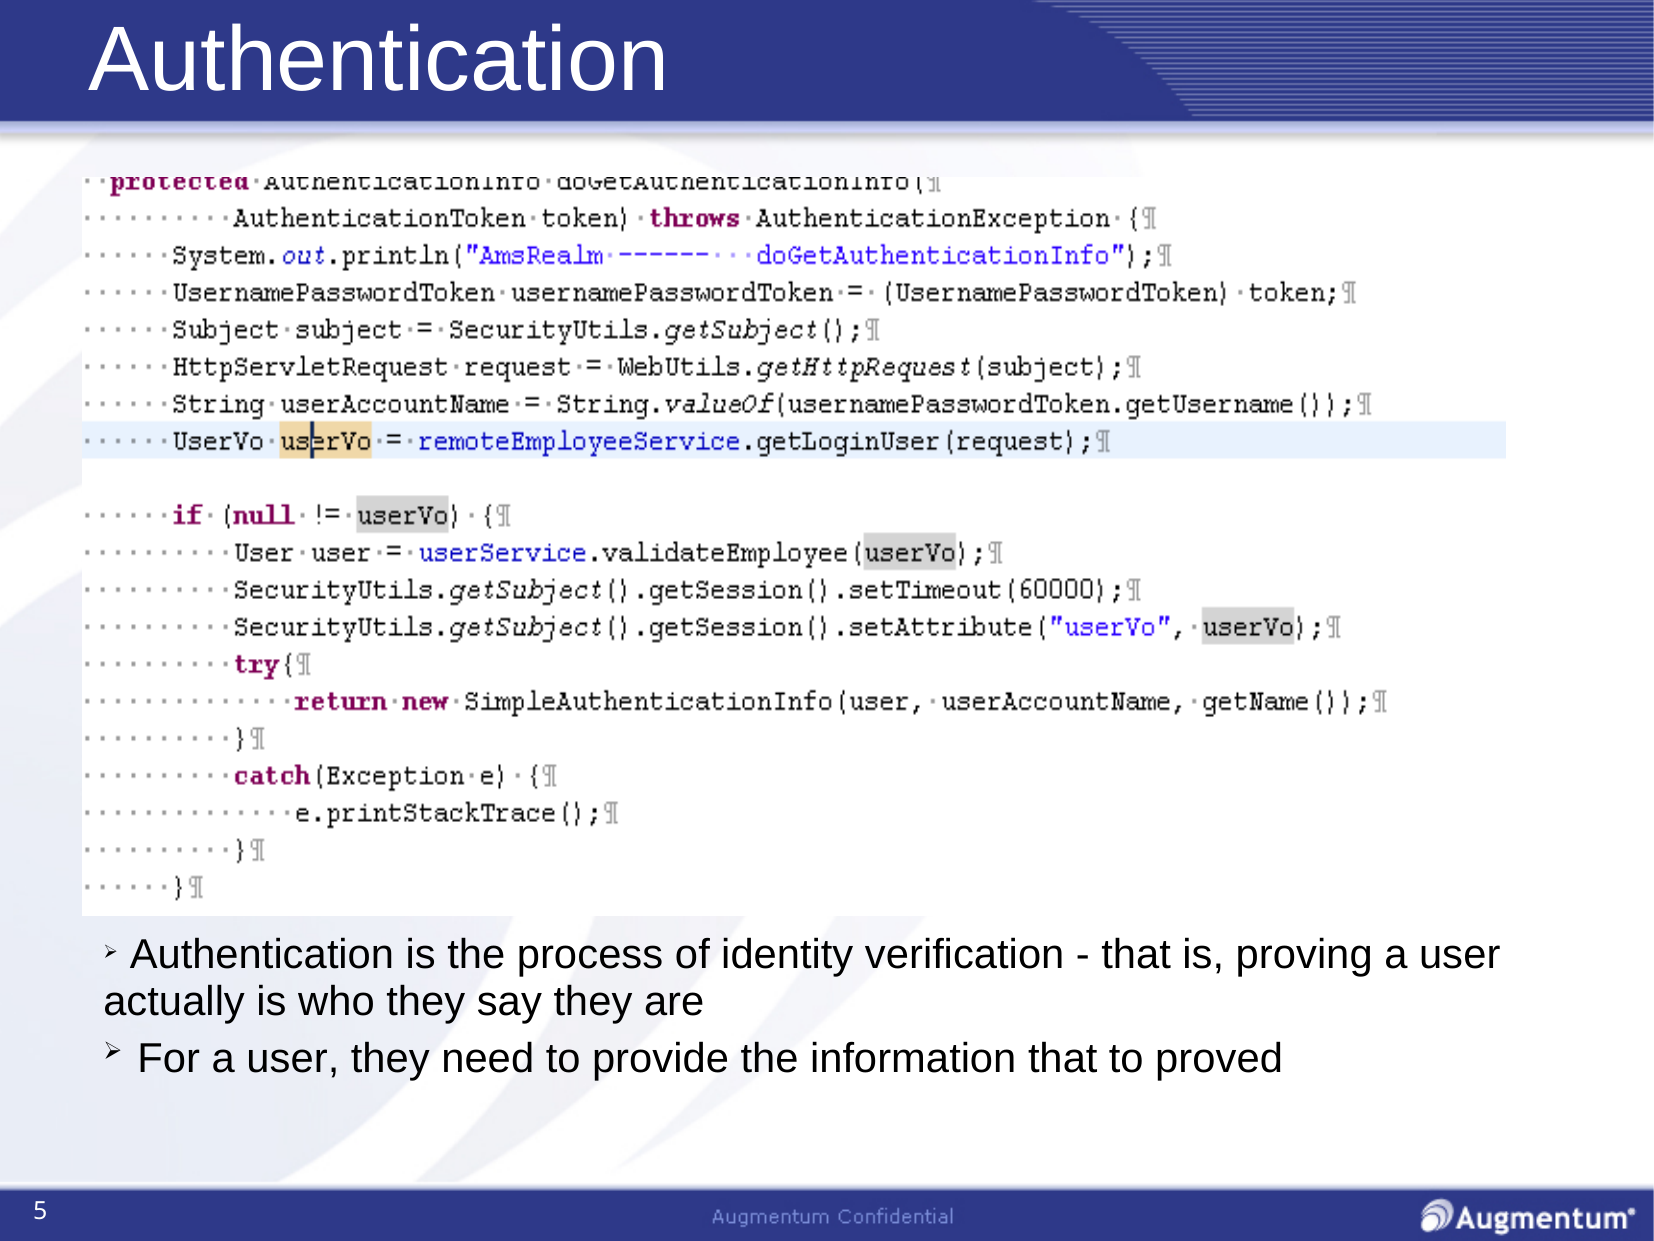

Authentication
 Authentication is the process of identity verification - that is, proving a user actually is who they say they are
 For a user, they need to provide the information that to proved